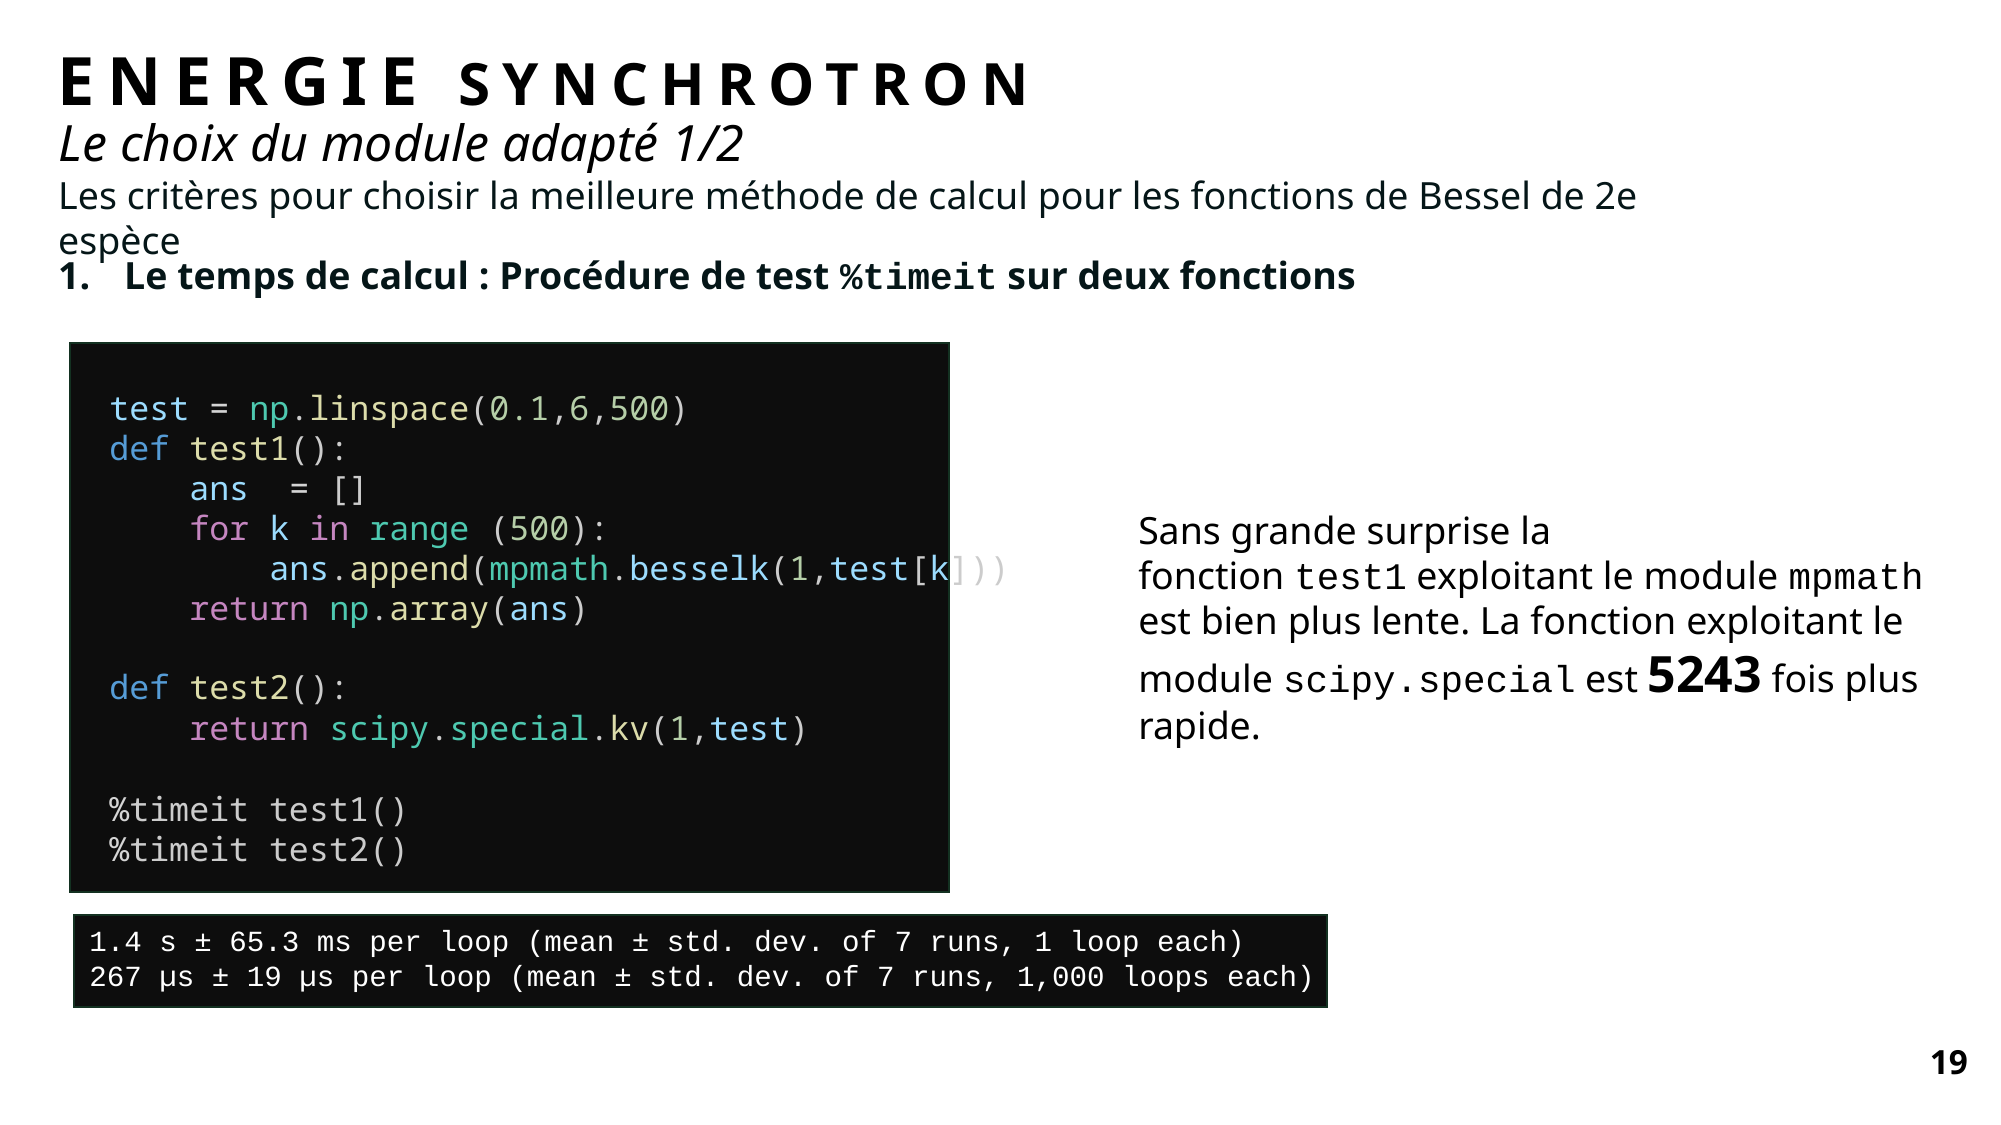

# Energie synchrotron
Le choix du module adapté 1/2
Les critères pour choisir la meilleure méthode de calcul pour les fonctions de Bessel de 2e espèce
 Le temps de calcul : Procédure de test %timeit sur deux fonctions
Mines Paris | PSL
test = np.linspace(0.1,6,500)
def test1():
    ans  = []
    for k in range (500):
        ans.append(mpmath.besselk(1,test[k]))
    return np.array(ans)
def test2():
    return scipy.special.kv(1,test)
%timeit test1()
%timeit test2()
Sans grande surprise la fonction test1 exploitant le module mpmath est bien plus lente. La fonction exploitant le module scipy.special est 5243 fois plus rapide.
19
1.4 s ± 65.3 ms per loop (mean ± std. dev. of 7 runs, 1 loop each)
267 µs ± 19 µs per loop (mean ± std. dev. of 7 runs, 1,000 loops each)